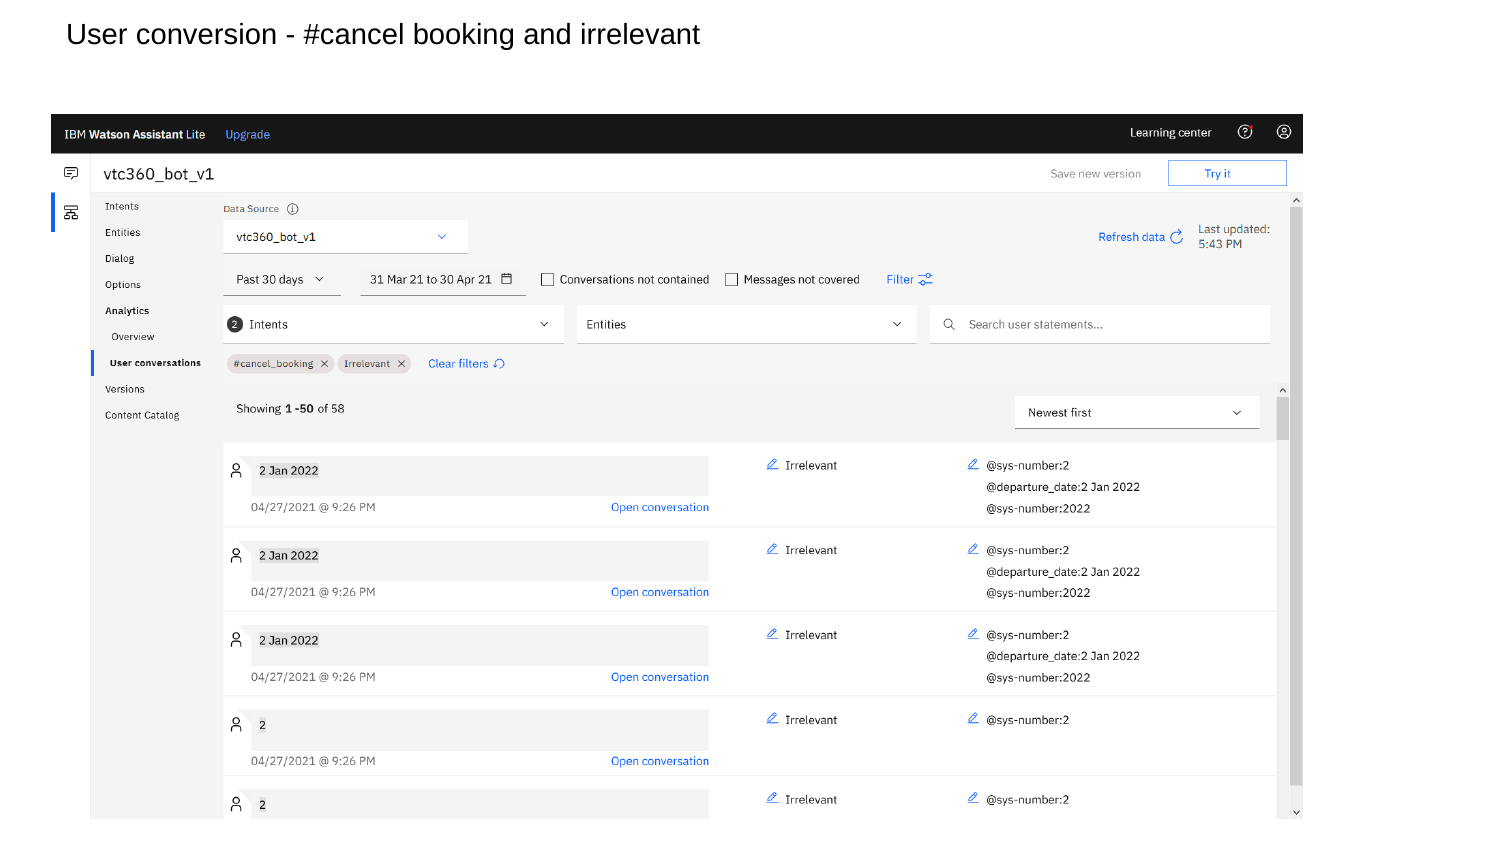

# User conversion - #cancel booking and irrelevant